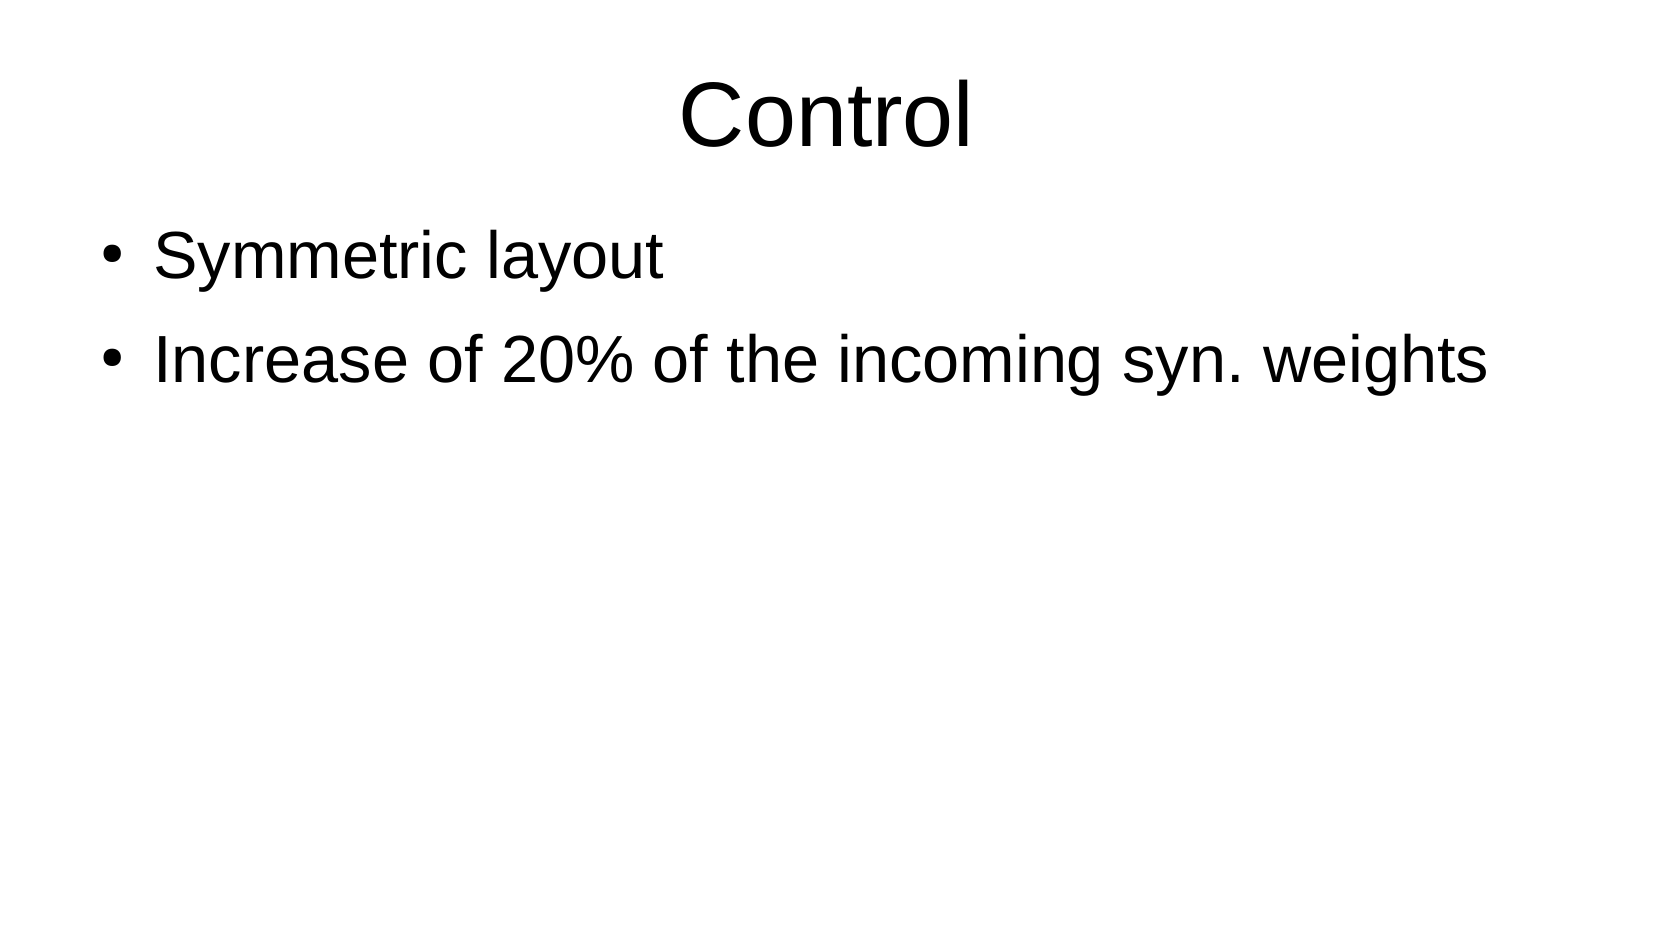

# Control
Symmetric layout
Increase of 20% of the incoming syn. weights